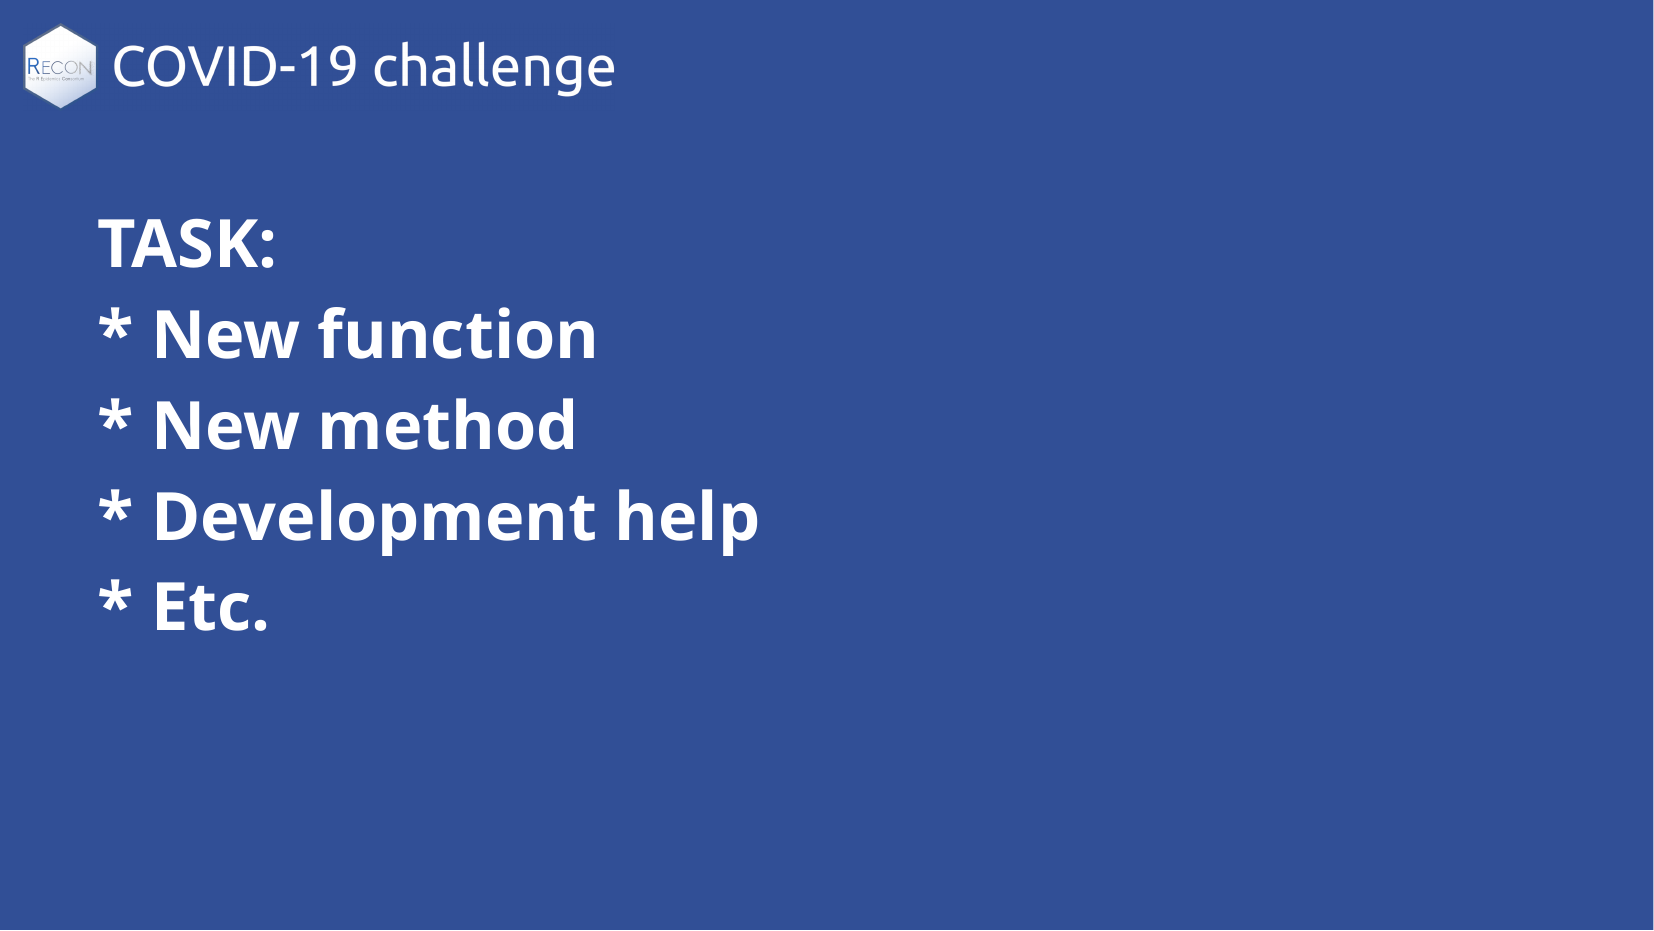

TASK:
* New function
* New method
* Development help
* Etc.